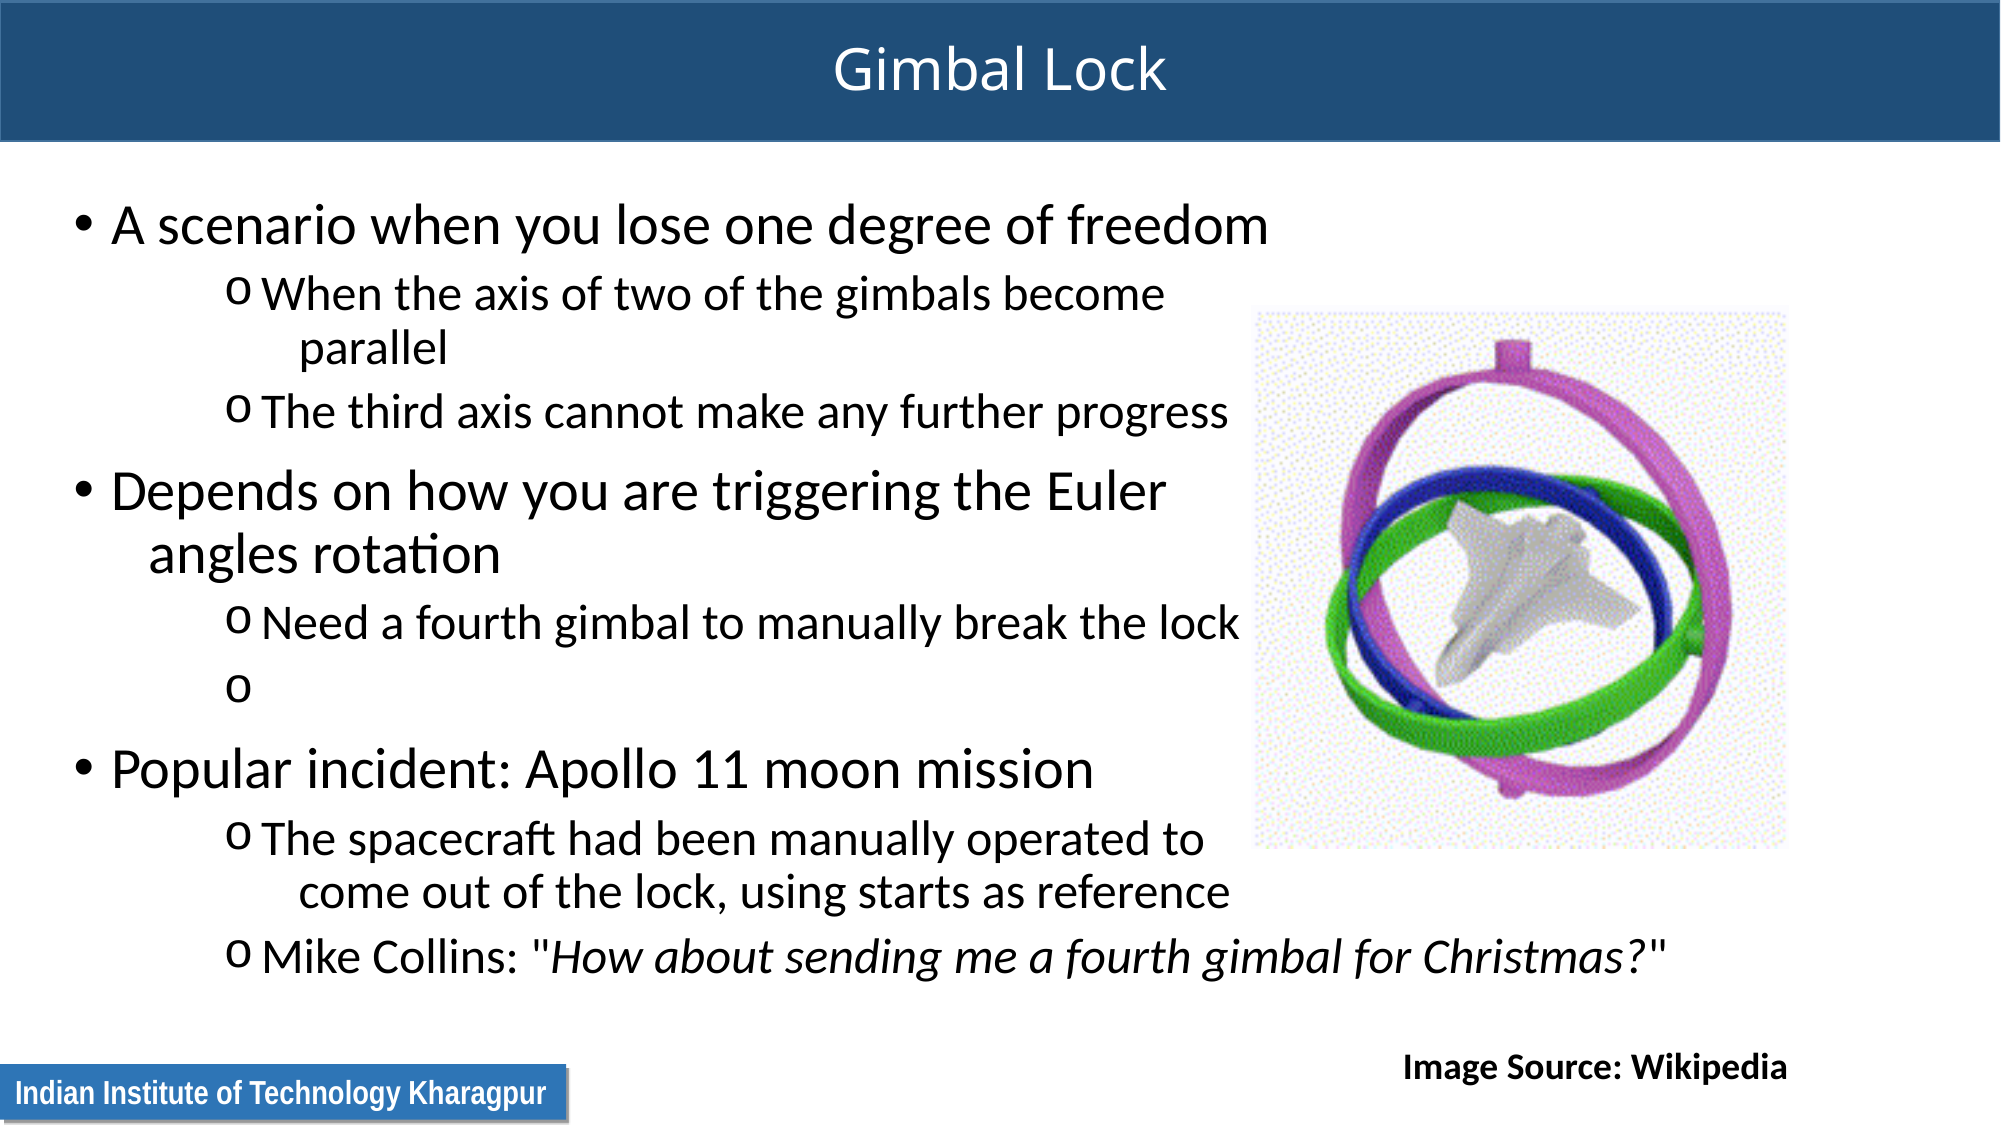

Gimbal Lock
# A scenario when you lose one degree of freedom
When the axis of two of the gimbals become
parallel
The third axis cannot make any further progress
Depends on how you are triggering the Euler
angles rotation
Need a fourth gimbal to manually break the lock
Popular incident: Apollo 11 moon mission
The spacecraft had been manually operated to
come out of the lock, using starts as reference
Mike Collins: "How about sending me a fourth gimbal for Christmas?"
Image Source: Wikipedia